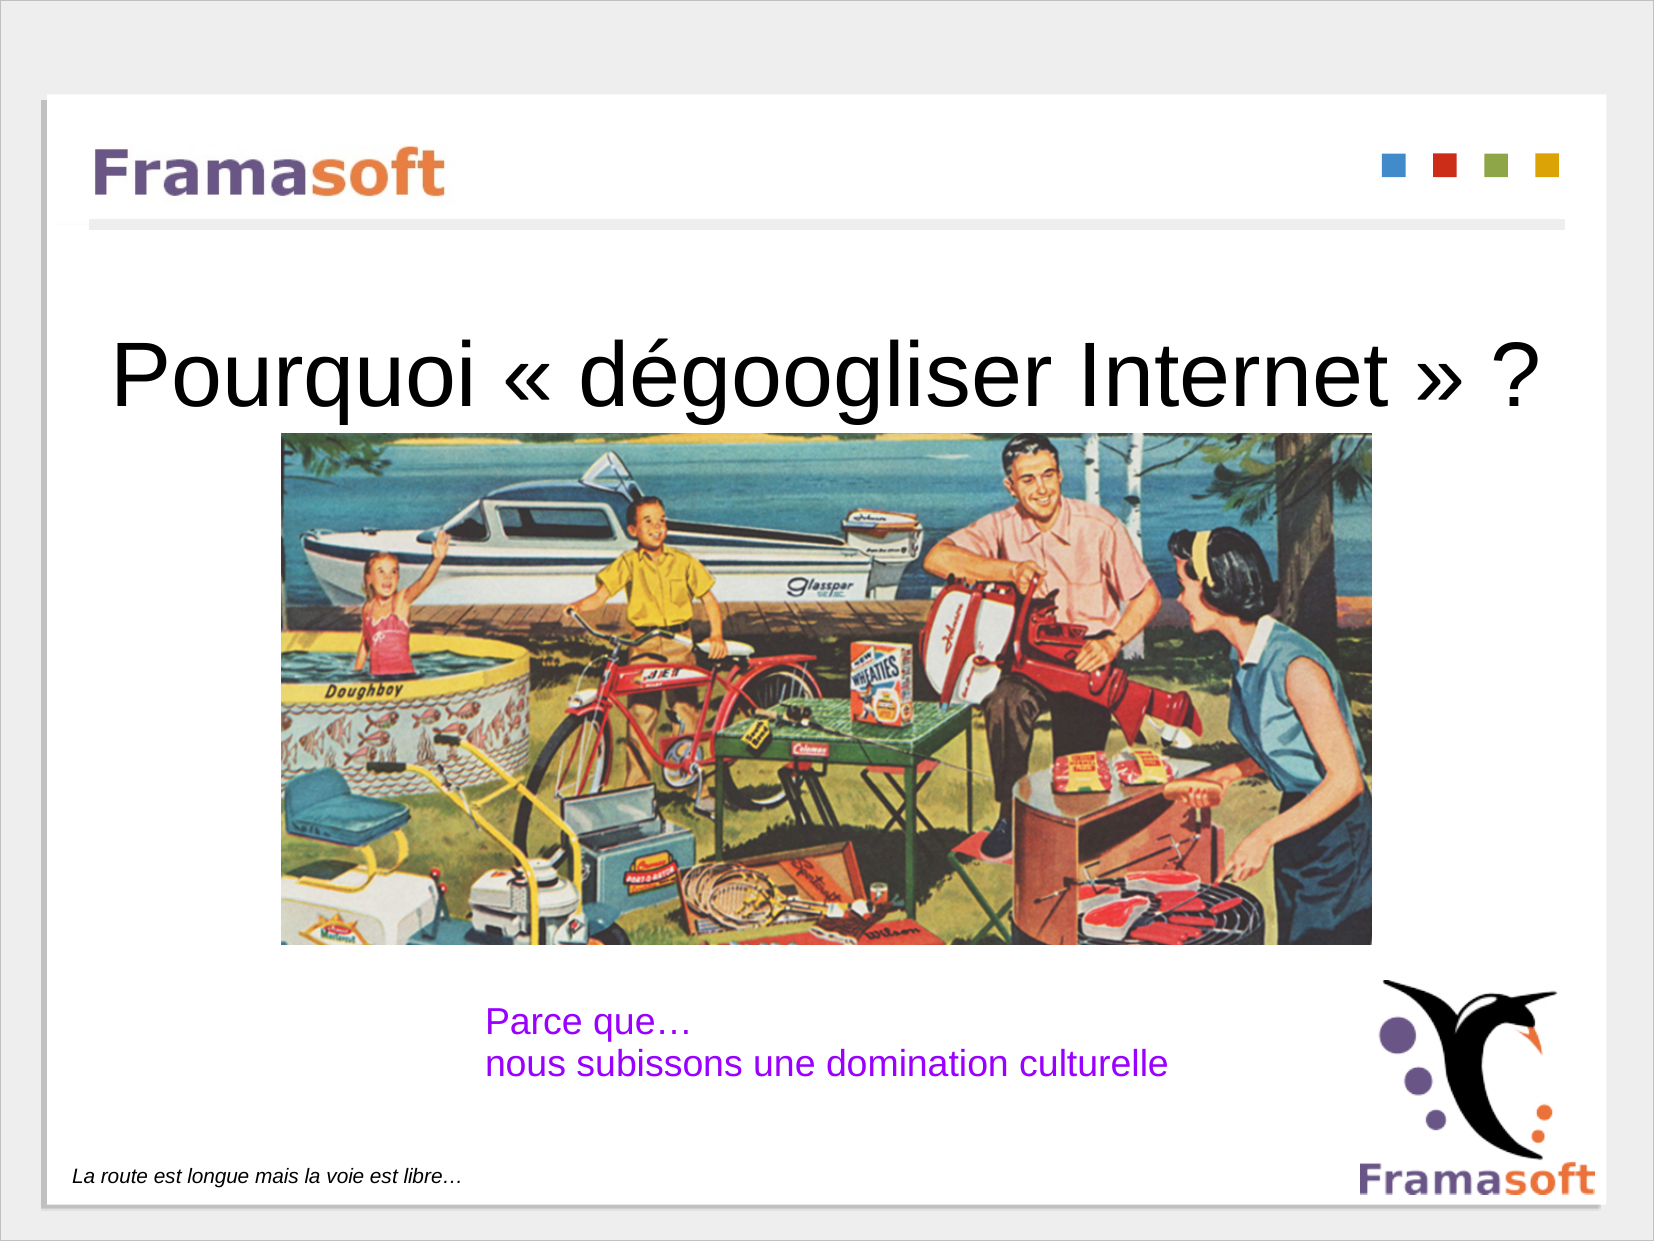

La route est longue mais la voie est libre…
# Pourquoi « dégoogliser Internet » ?
Parce que…
nous subissons une domination culturelle